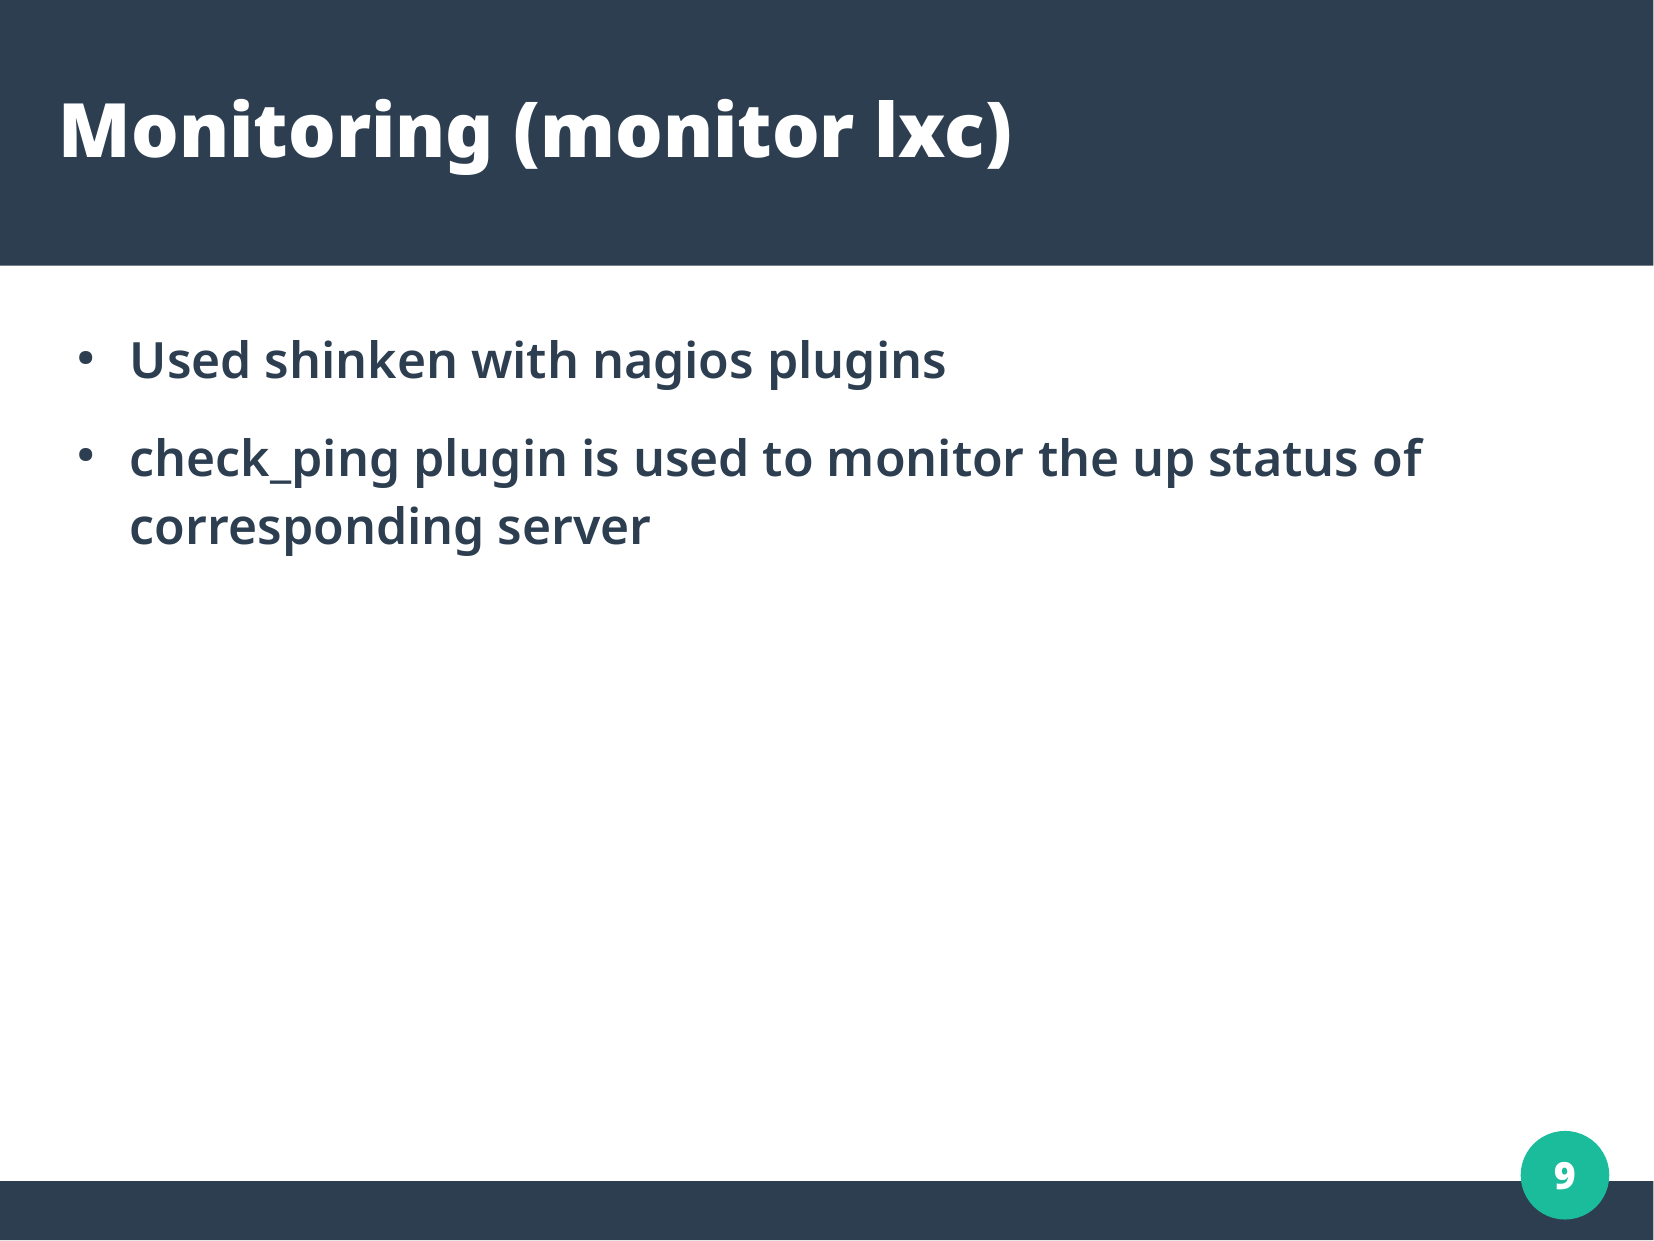

# Monitoring (monitor lxc)
Used shinken with nagios plugins
check_ping plugin is used to monitor the up status of corresponding server
9